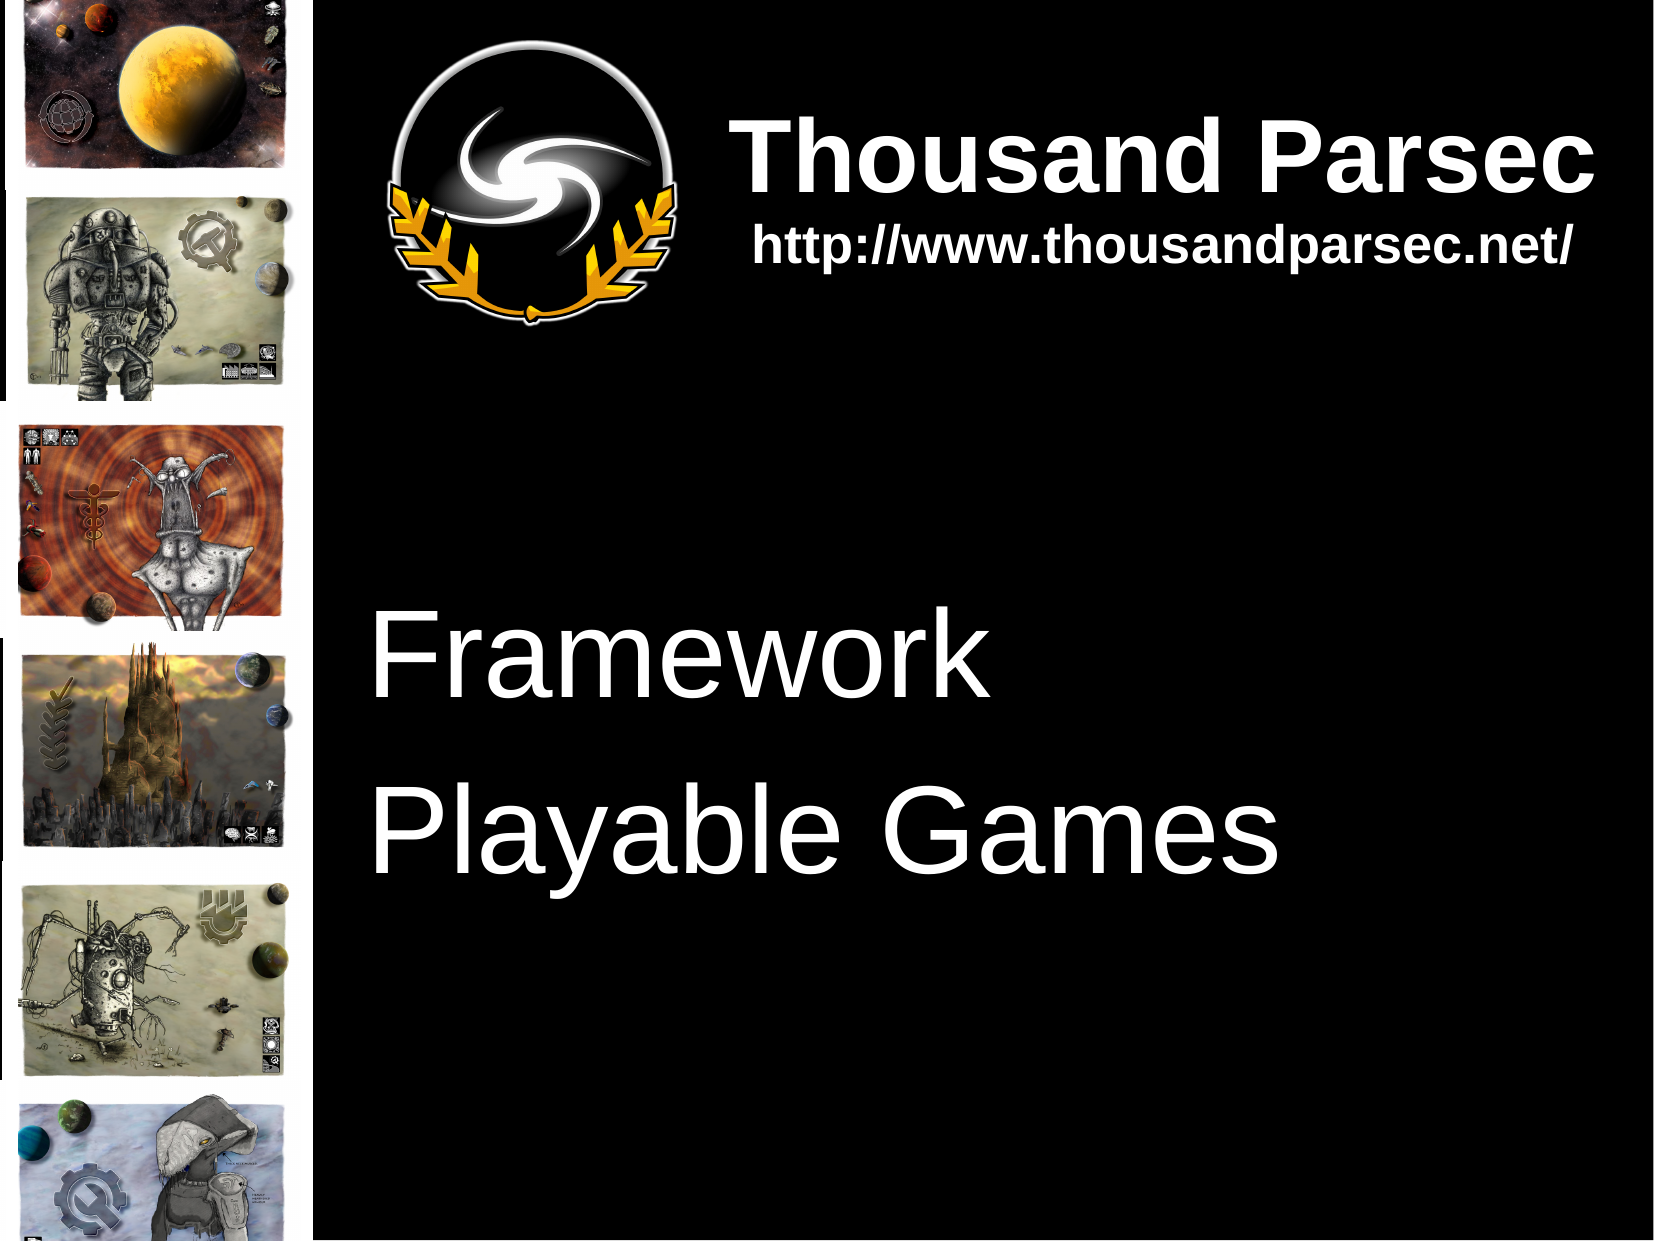

Thousand Parsec
http://www.thousandparsec.net/
# Framework
Playable Games